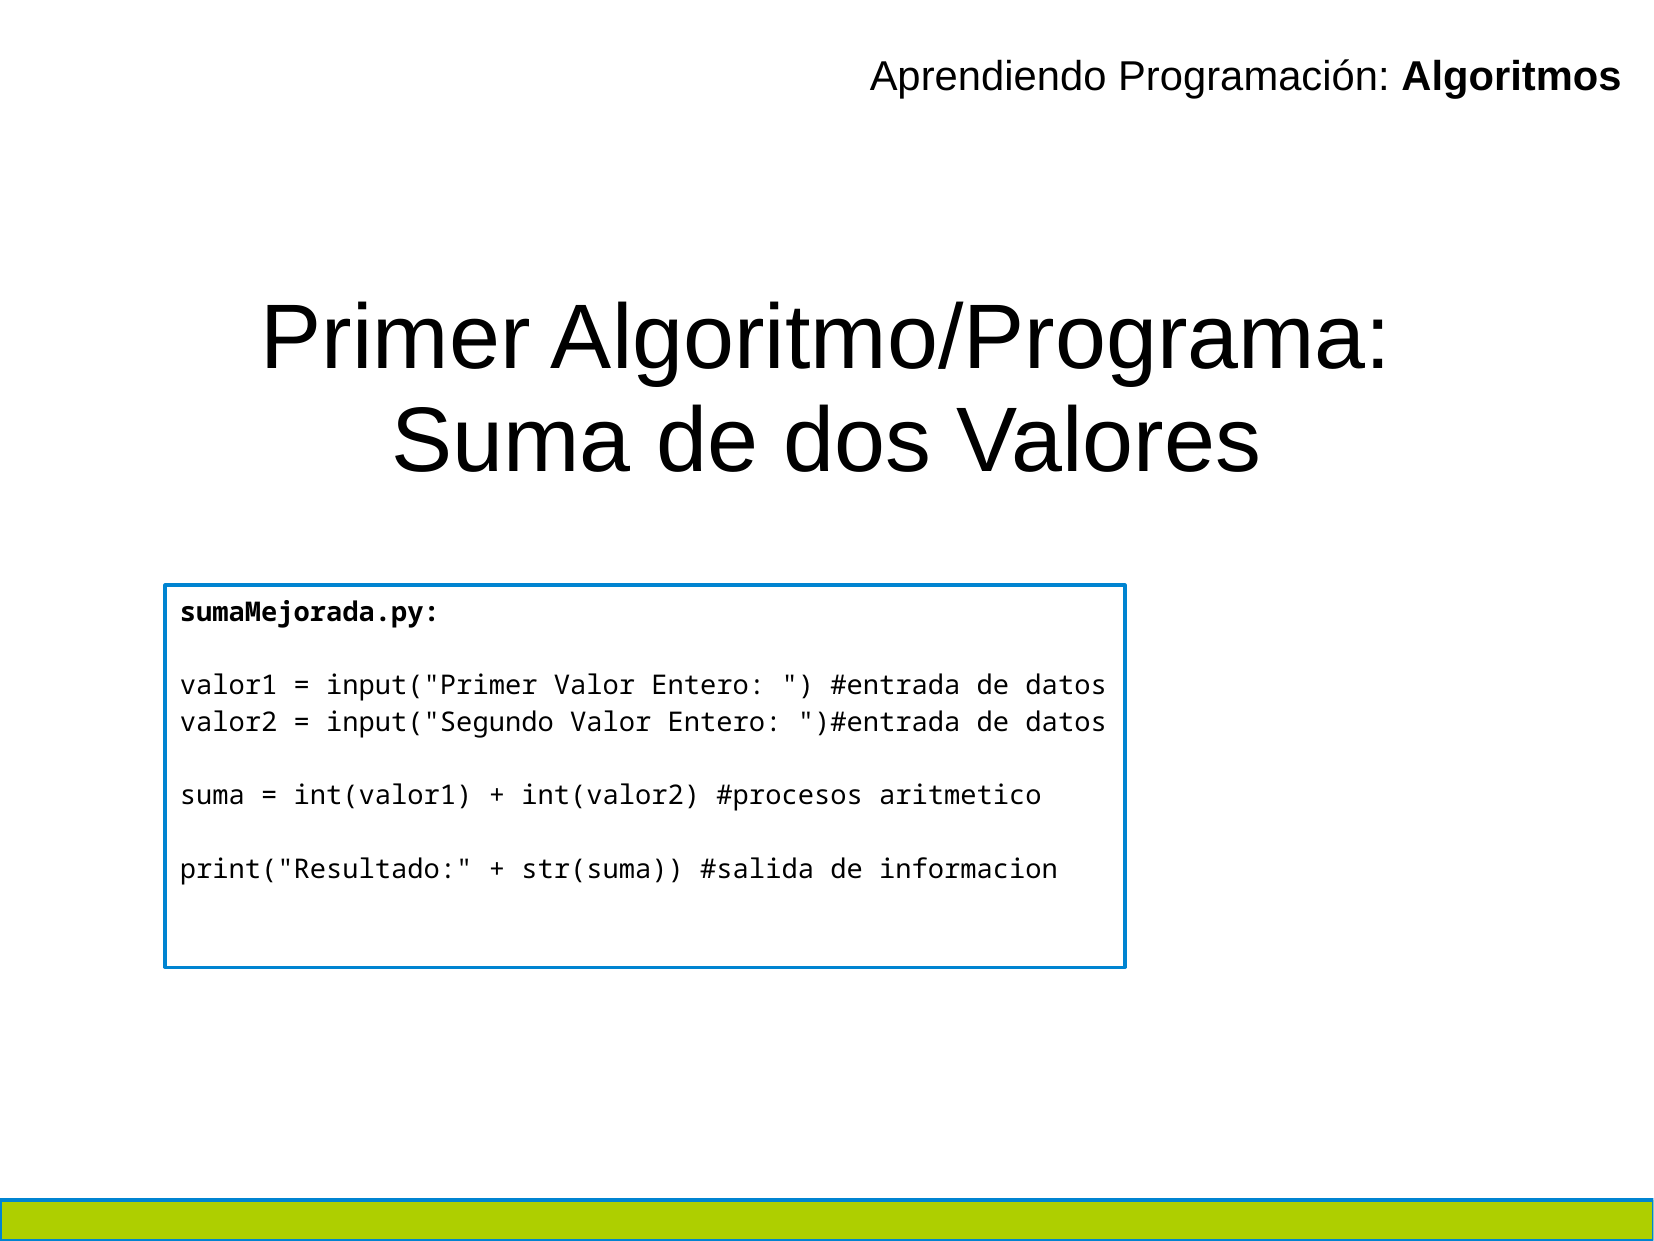

Aprendiendo Programación: Algoritmos
# Primer Algoritmo/Programa: Suma de dos Valores
sumaMejorada.py:
valor1 = input("Primer Valor Entero: ") #entrada de datos
valor2 = input("Segundo Valor Entero: ")#entrada de datos
suma = int(valor1) + int(valor2) #procesos aritmetico
print("Resultado:" + str(suma)) #salida de informacion